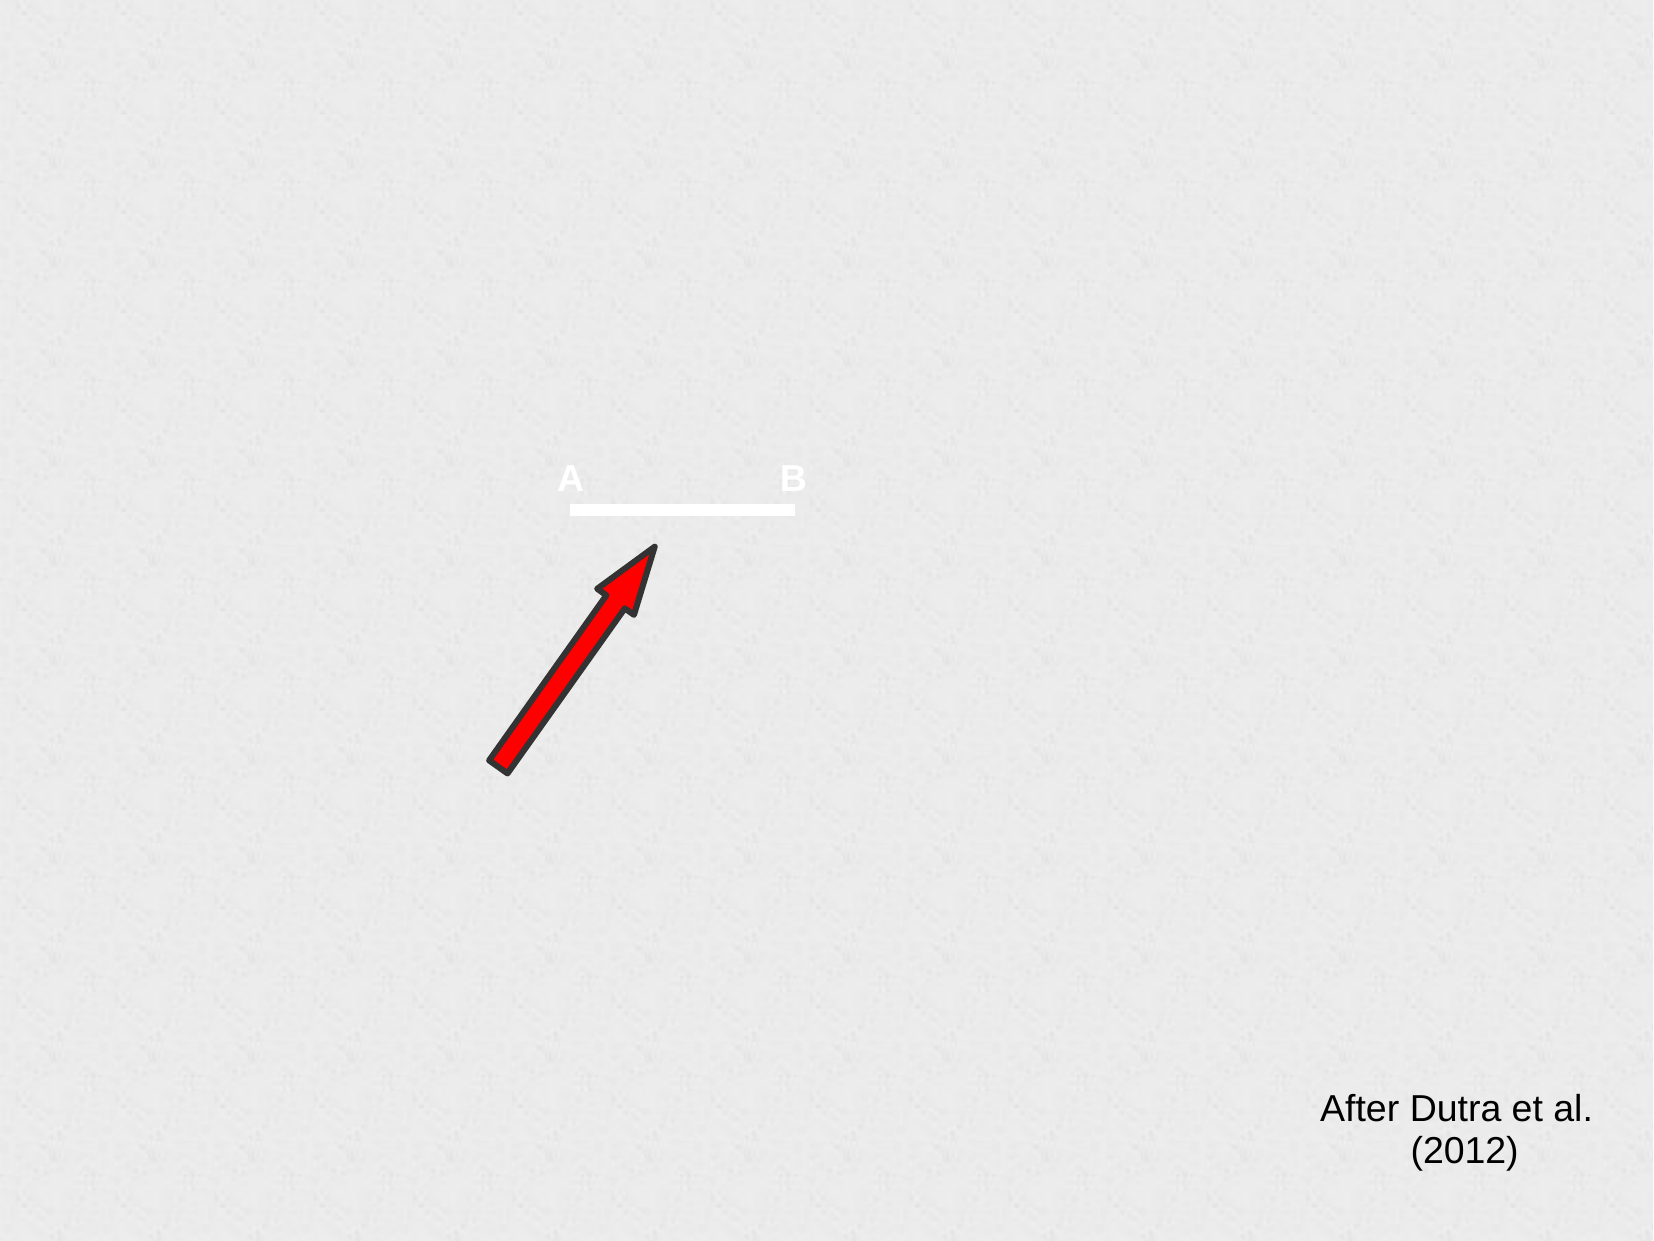

B
A
After Dutra et al.
(2012)